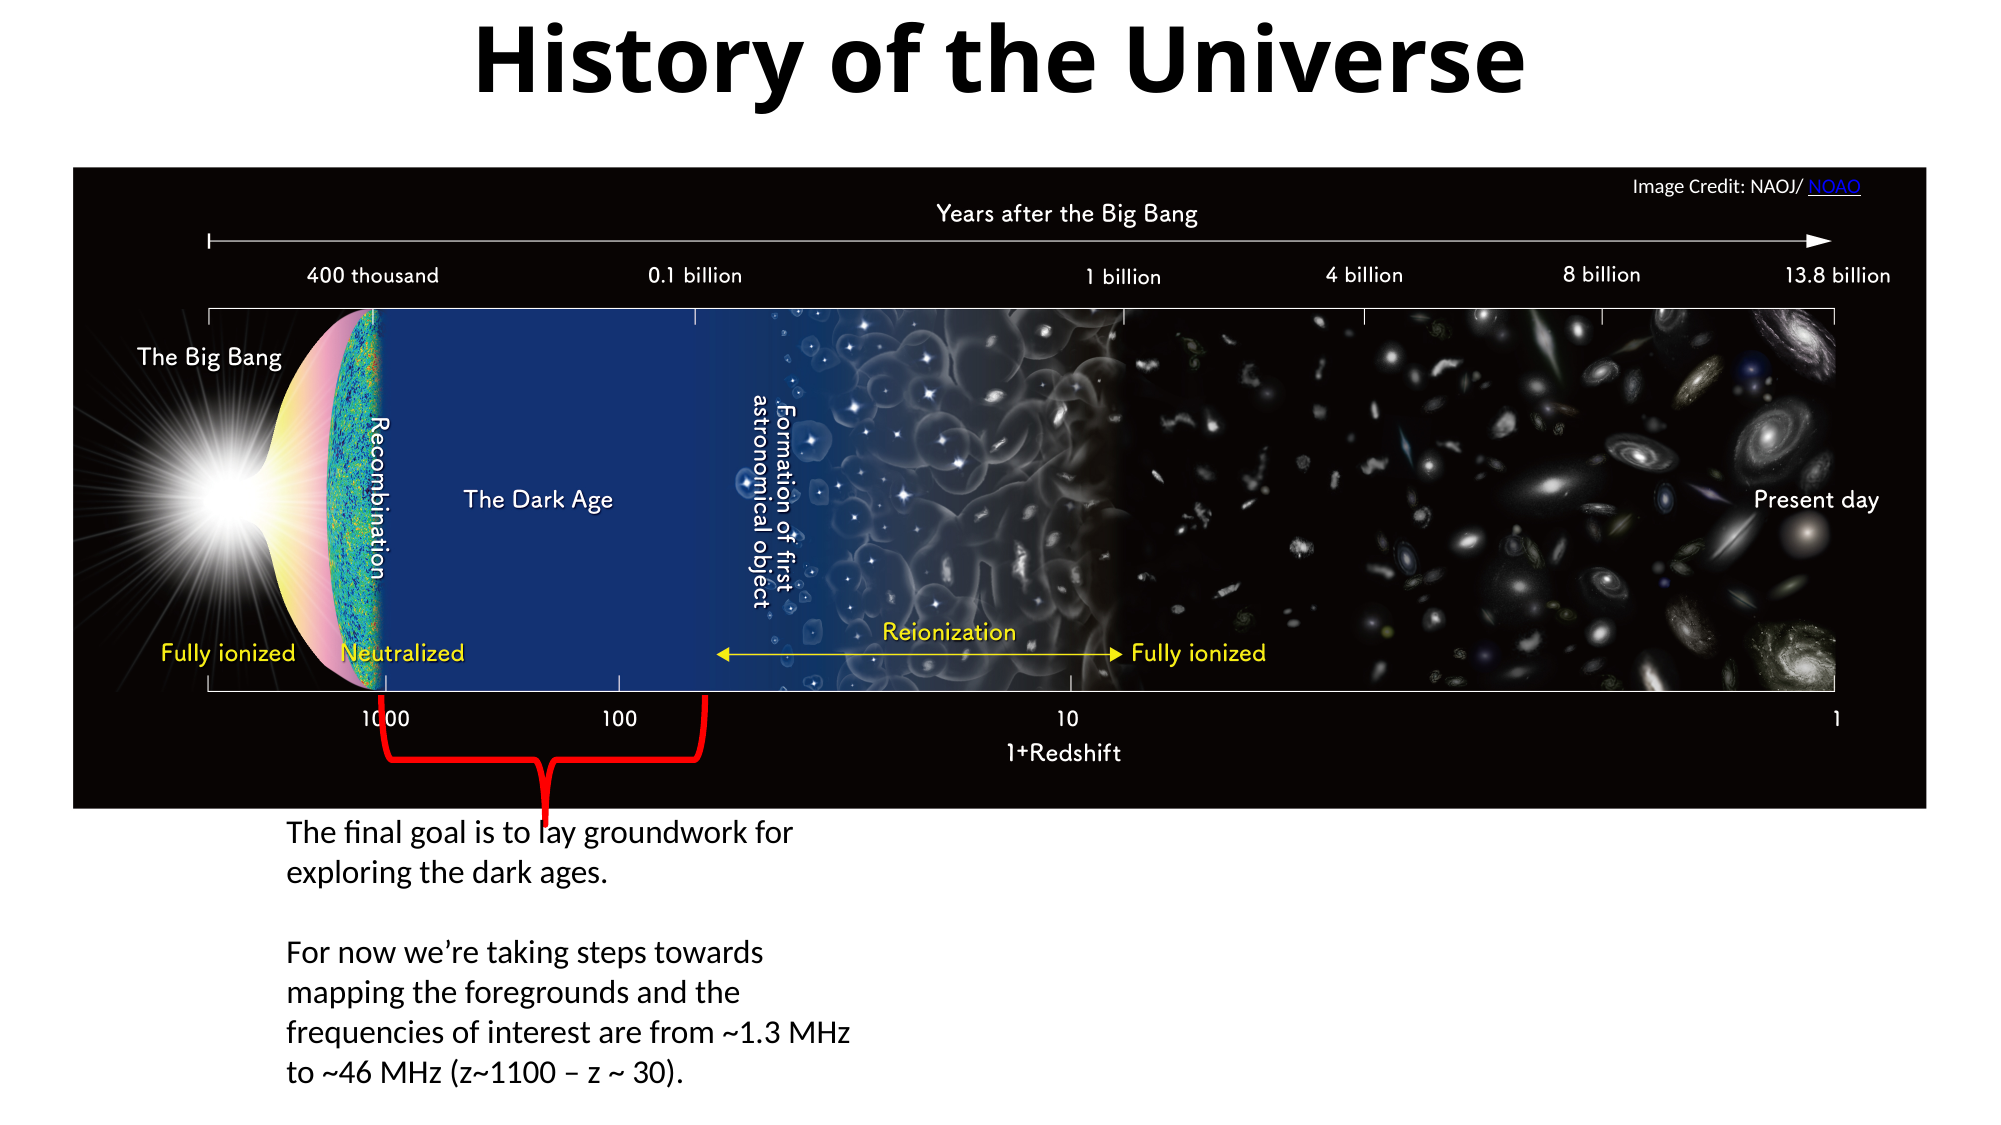

History of the Universe
Image Credit: NAOJ/ NOAO
The final goal is to lay groundwork for exploring the dark ages.
For now we’re taking steps towards mapping the foregrounds and the frequencies of interest are from ~1.3 MHz to ~46 MHz (z~1100 – z ~ 30).